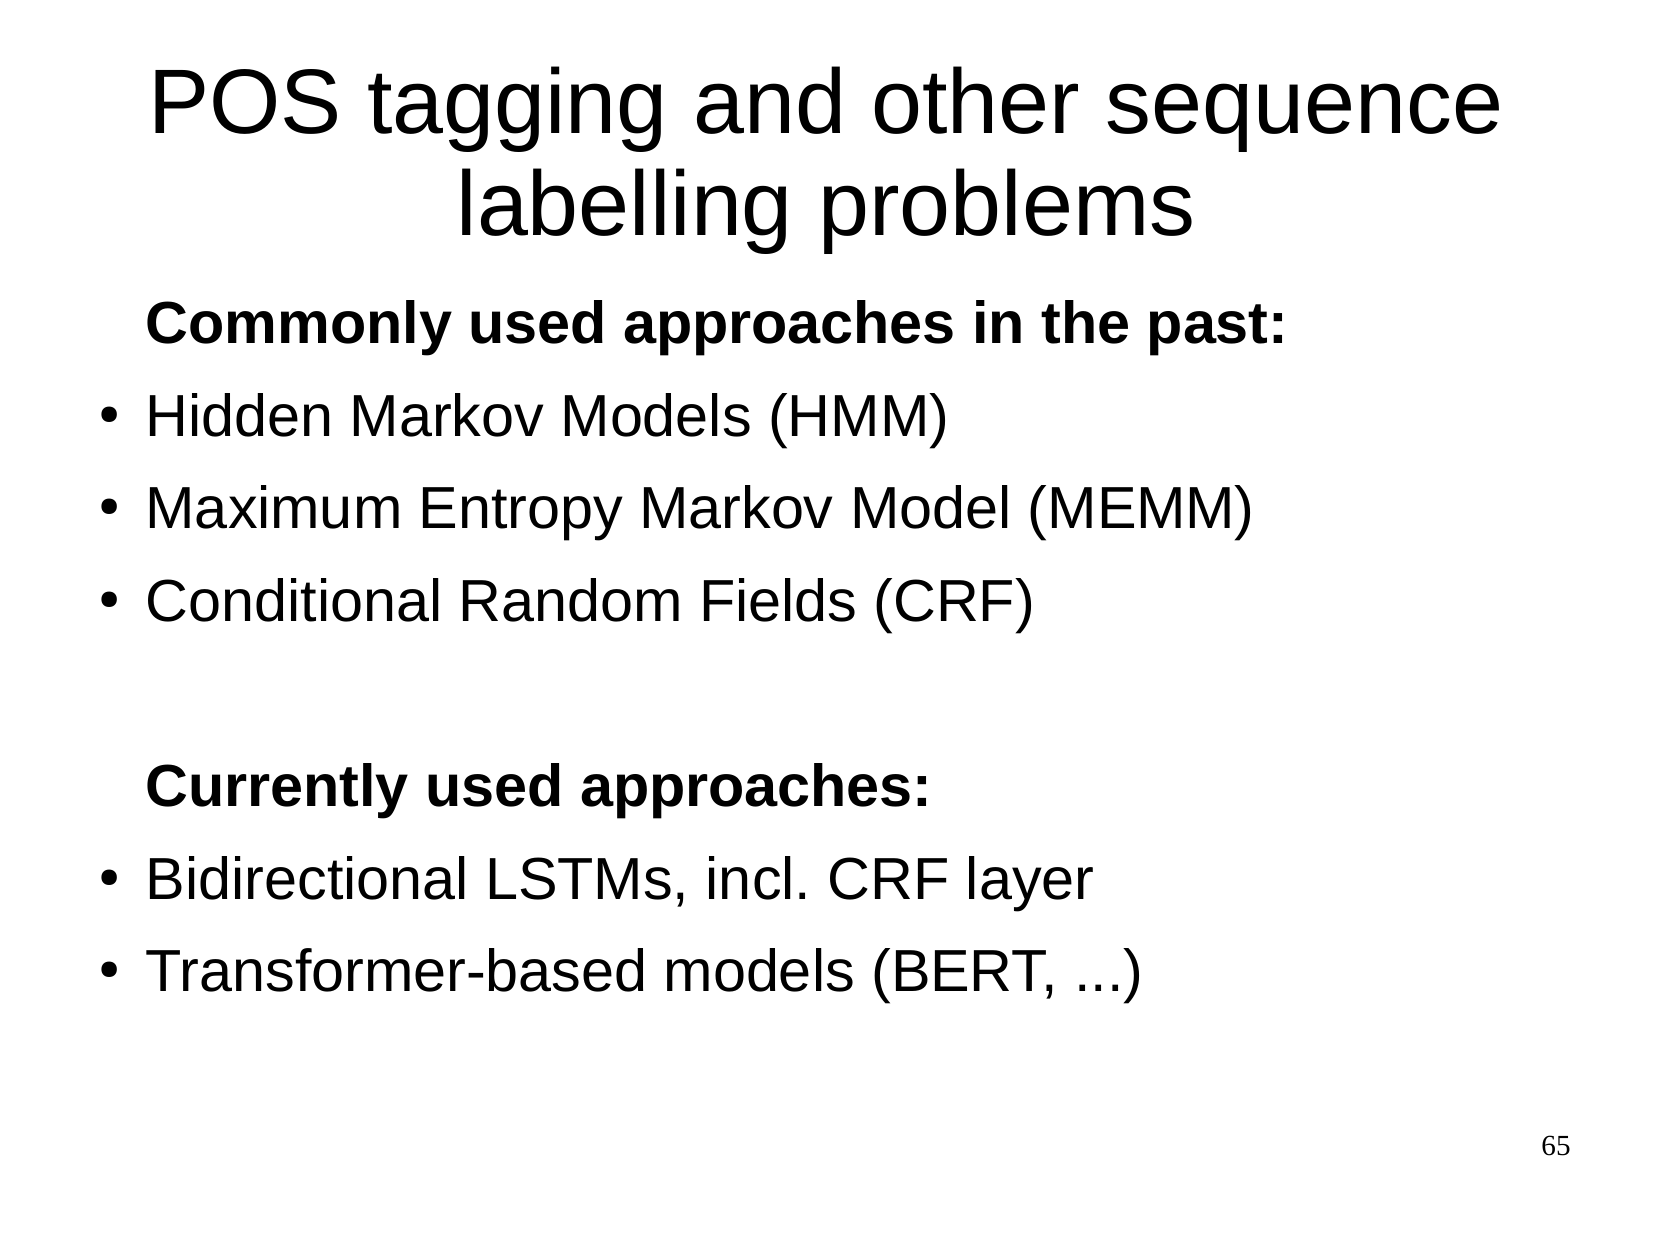

# POS tagging and other sequence labelling problems
Commonly used approaches in the past:
Hidden Markov Models (HMM)
Maximum Entropy Markov Model (MEMM)
Conditional Random Fields (CRF)
Currently used approaches:
Bidirectional LSTMs, incl. CRF layer
Transformer-based models (BERT, ...)
65